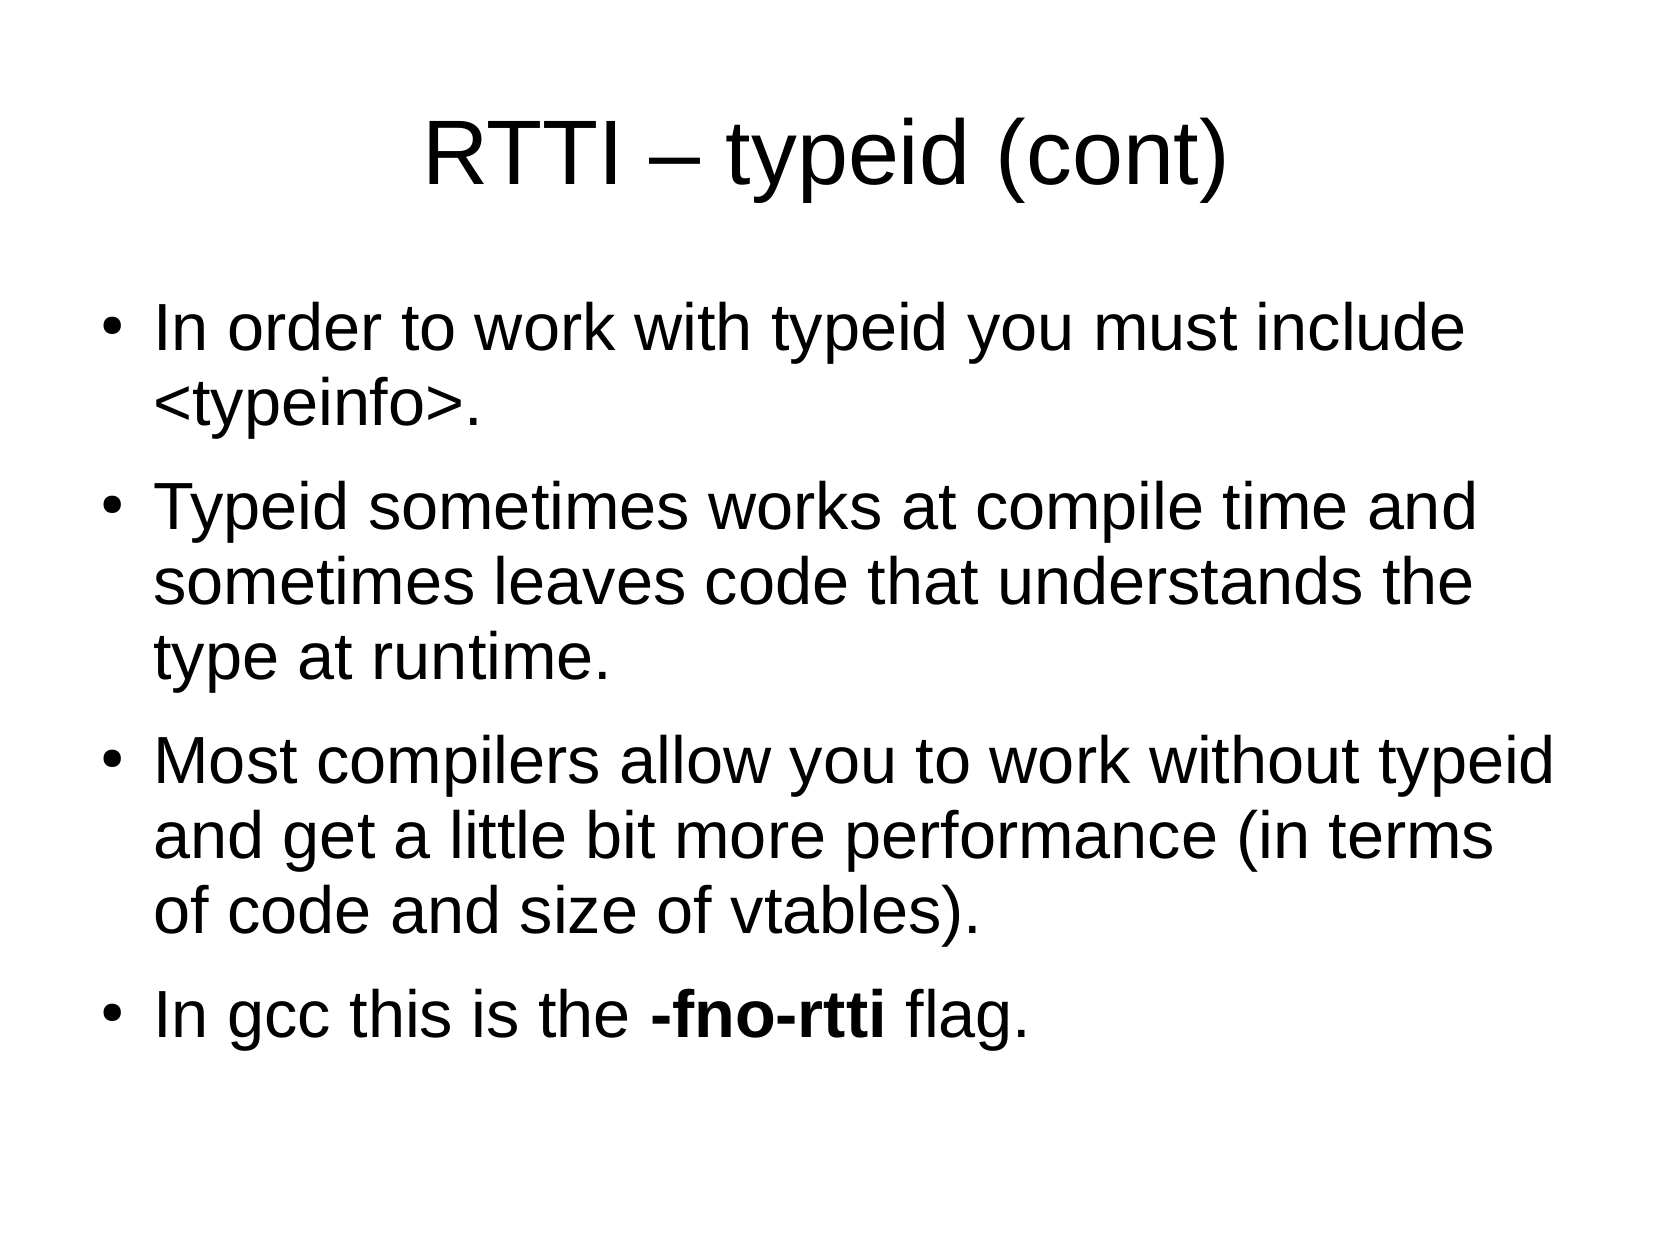

# RTTI – typeid (cont)
In order to work with typeid you must include <typeinfo>.
Typeid sometimes works at compile time and sometimes leaves code that understands the type at runtime.
Most compilers allow you to work without typeid and get a little bit more performance (in terms of code and size of vtables).
In gcc this is the -fno-rtti flag.